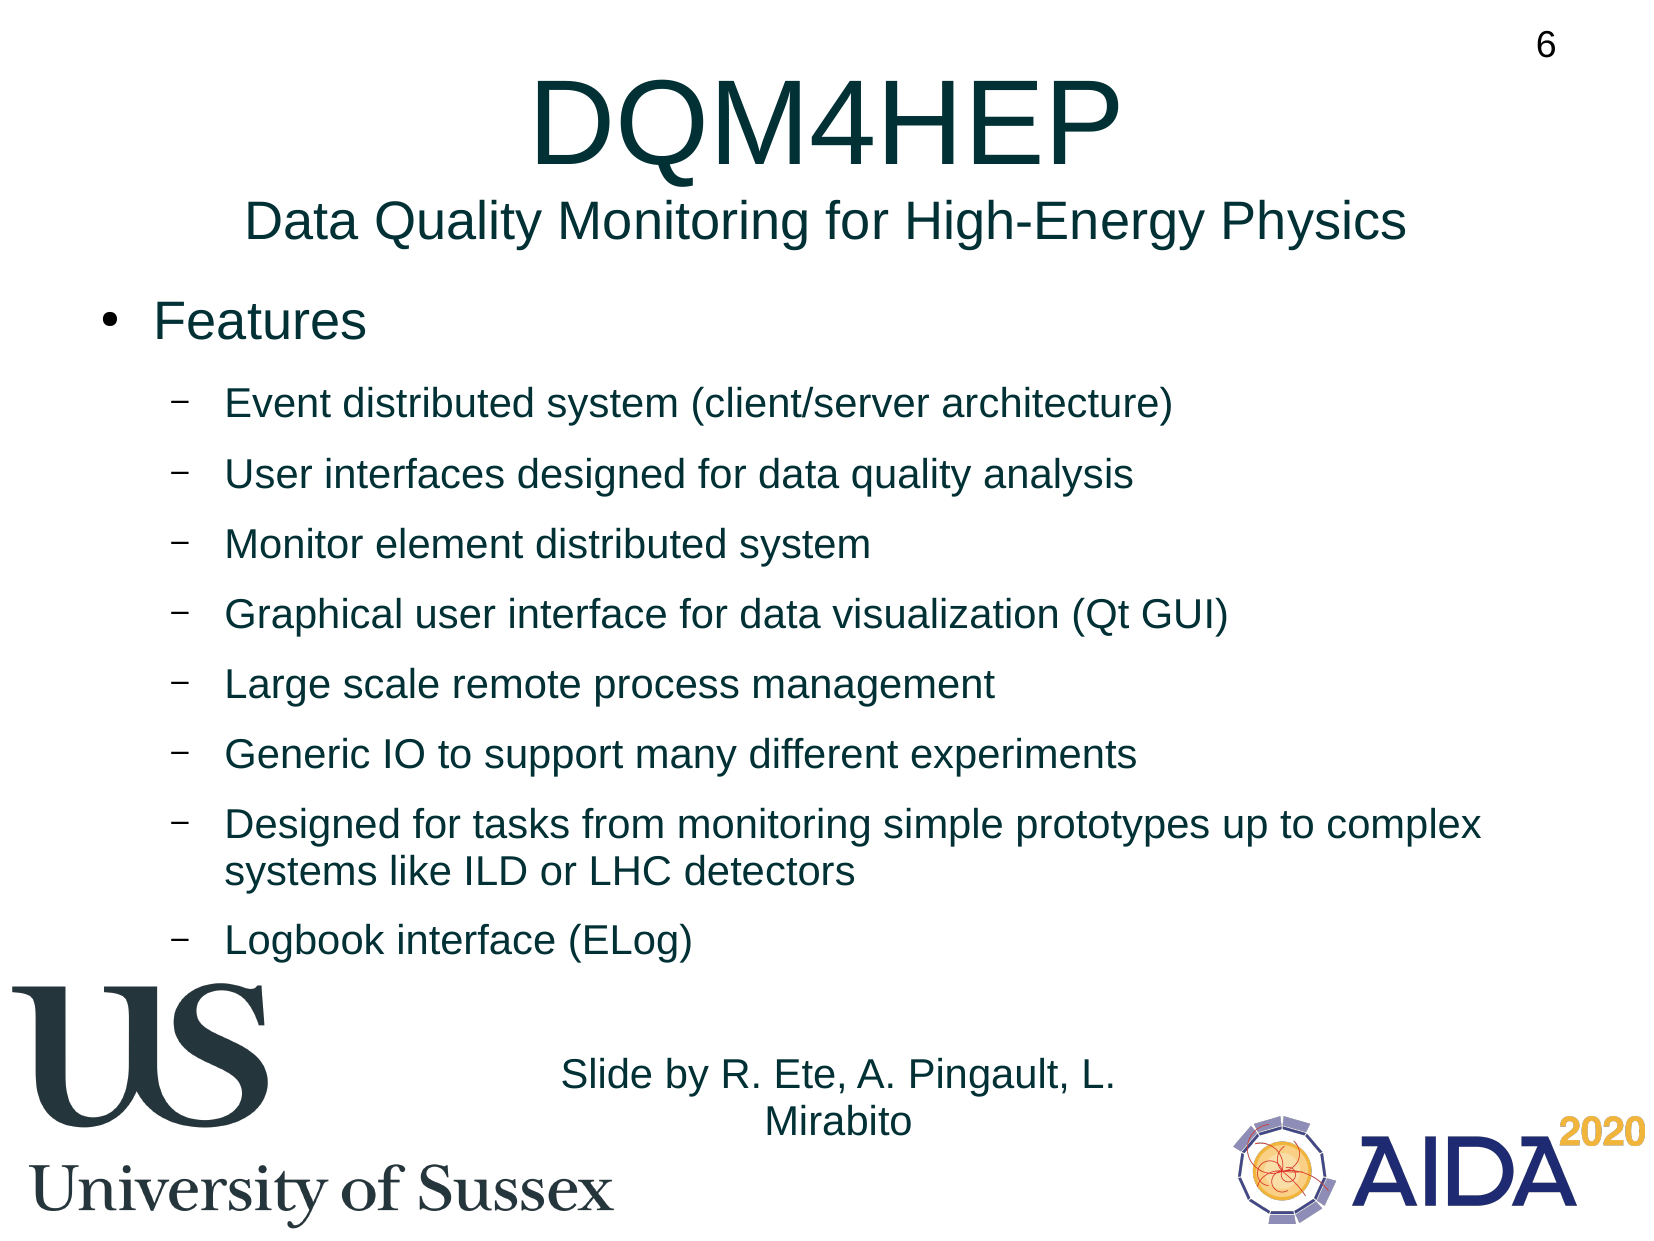

DQM4HEP
Data Quality Monitoring for High-Energy Physics
# Features
Event distributed system (client/server architecture)
User interfaces designed for data quality analysis
Monitor element distributed system
Graphical user interface for data visualization (Qt GUI)
Large scale remote process management
Generic IO to support many different experiments
Designed for tasks from monitoring simple prototypes up to complex systems like ILD or LHC detectors
Logbook interface (ELog)
Slide by R. Ete, A. Pingault, L. Mirabito